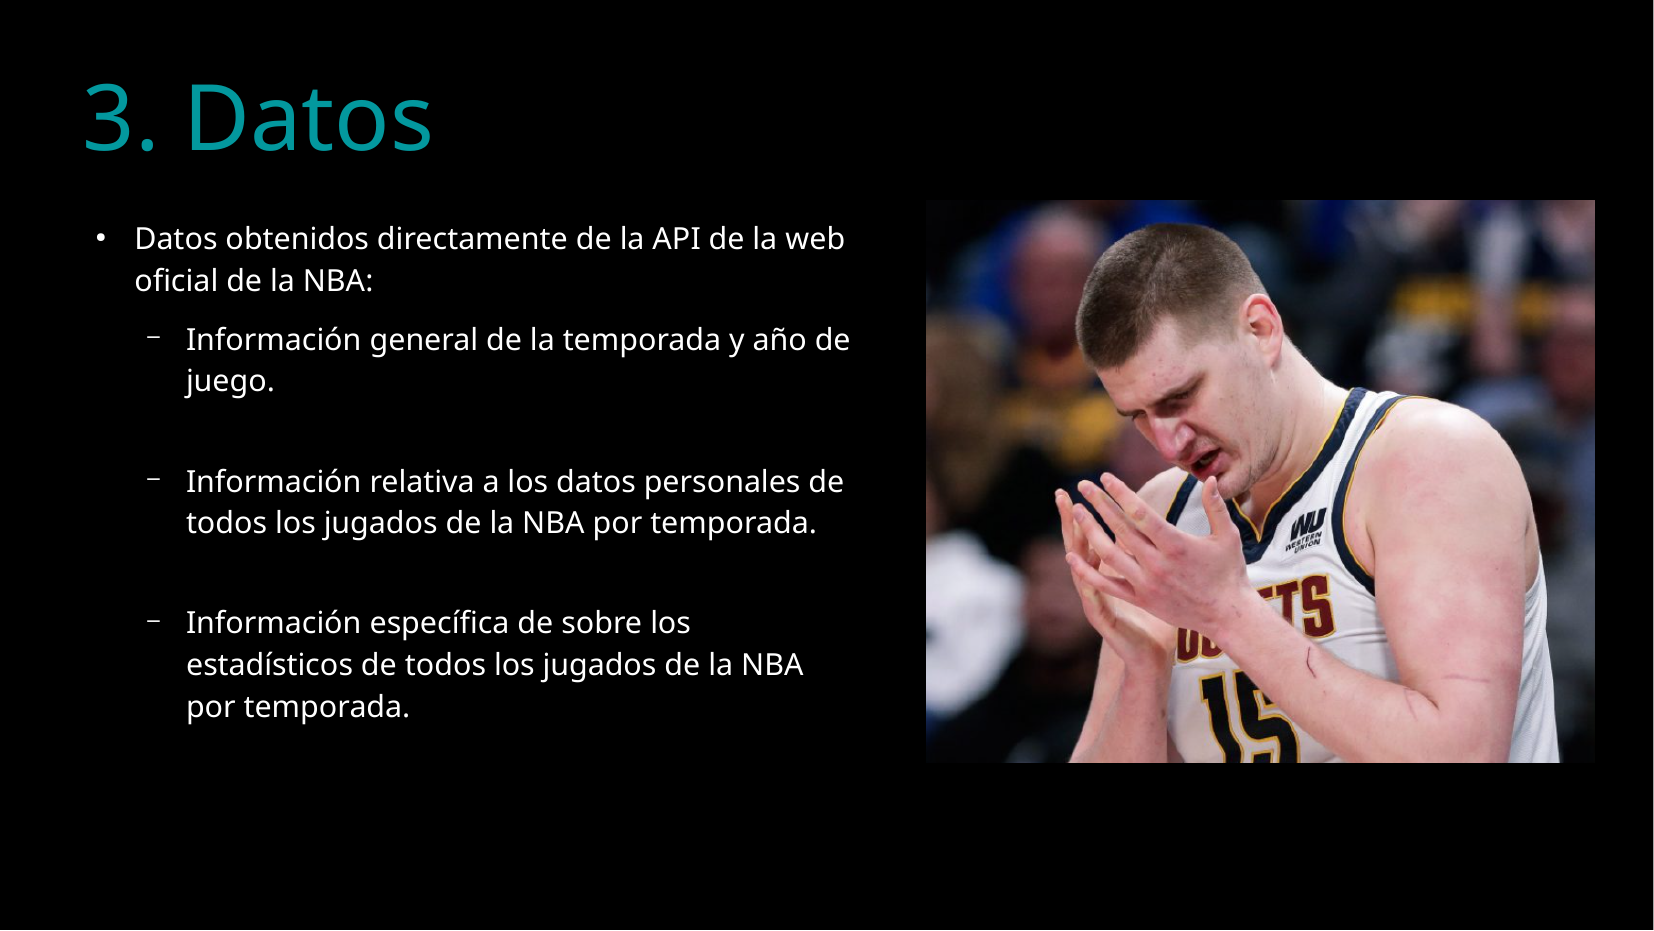

# 3. Datos
Datos obtenidos directamente de la API de la web oficial de la NBA:
Información general de la temporada y año de juego.
Información relativa a los datos personales de todos los jugados de la NBA por temporada.
Información específica de sobre los estadísticos de todos los jugados de la NBA por temporada.